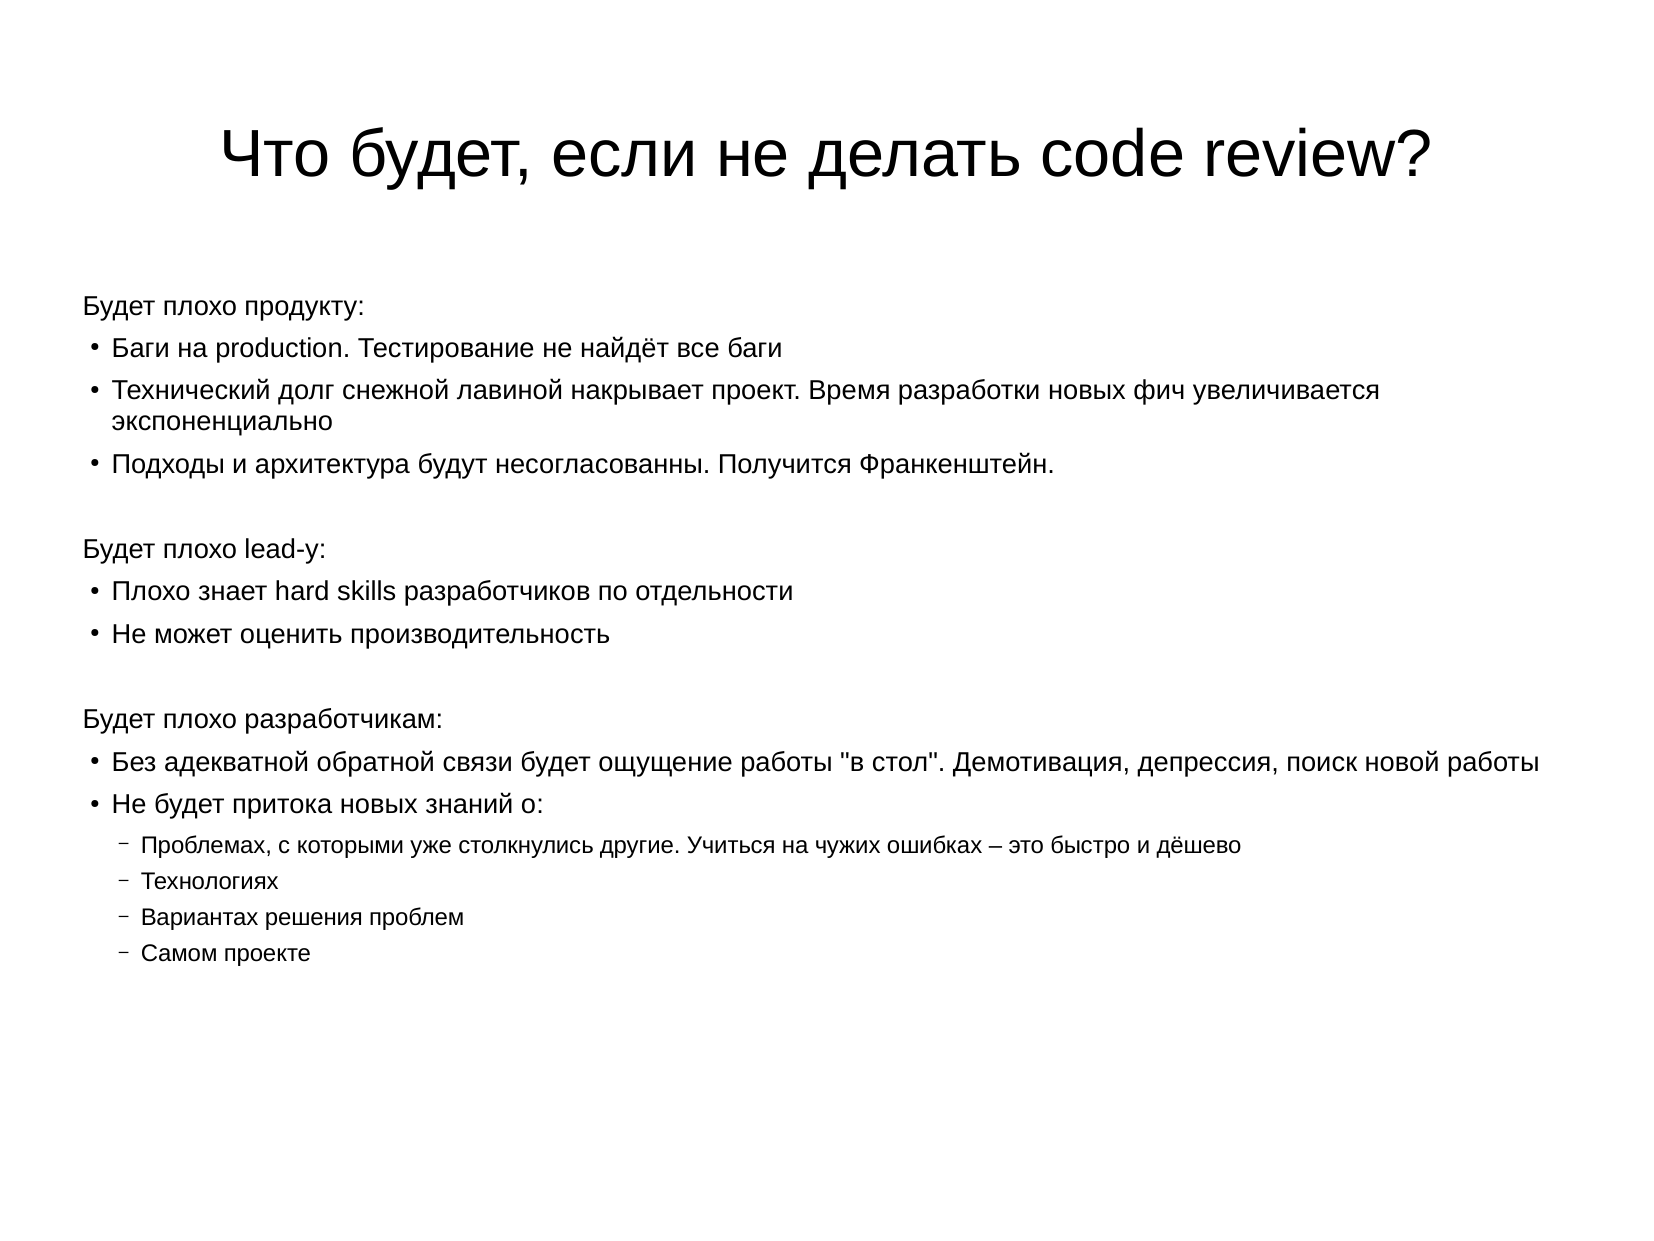

# Что будет, если не делать code review?
Будет плохо продукту:
Баги на production. Тестирование не найдёт все баги
Технический долг снежной лавиной накрывает проект. Время разработки новых фич увеличивается экспоненциально
Подходы и архитектура будут несогласованны. Получится Франкенштейн.
Будет плохо lead-у:
Плохо знает hard skills разработчиков по отдельности
Не может оценить производительность
Будет плохо разработчикам:
Без адекватной обратной связи будет ощущение работы "в стол". Демотивация, депрессия, поиск новой работы
Не будет притока новых знаний о:
Проблемах, с которыми уже столкнулись другие. Учиться на чужих ошибках – это быстро и дёшево
Технологиях
Вариантах решения проблем
Самом проекте